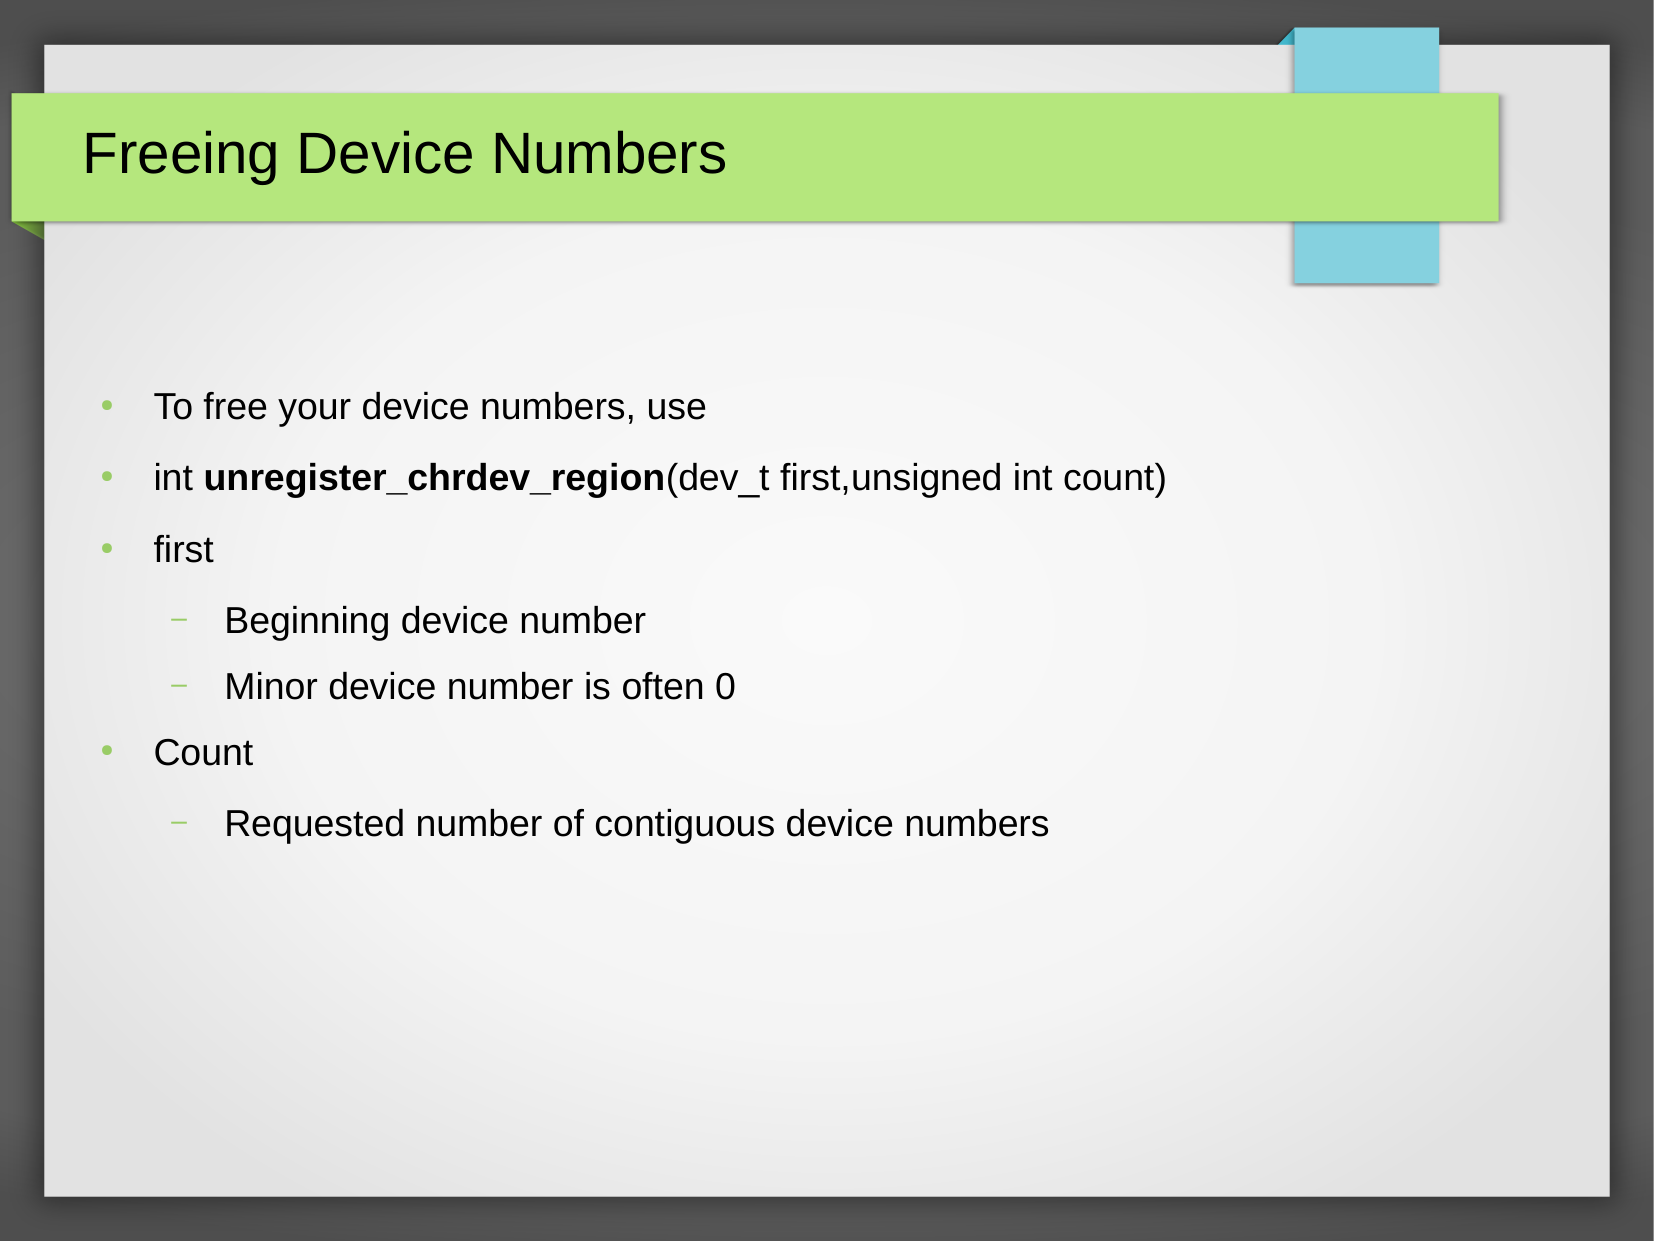

# Freeing Device Numbers
To free your device numbers, use
int unregister_chrdev_region(dev_t first,unsigned int count)
first
Beginning device number
Minor device number is often 0
Count
Requested number of contiguous device numbers